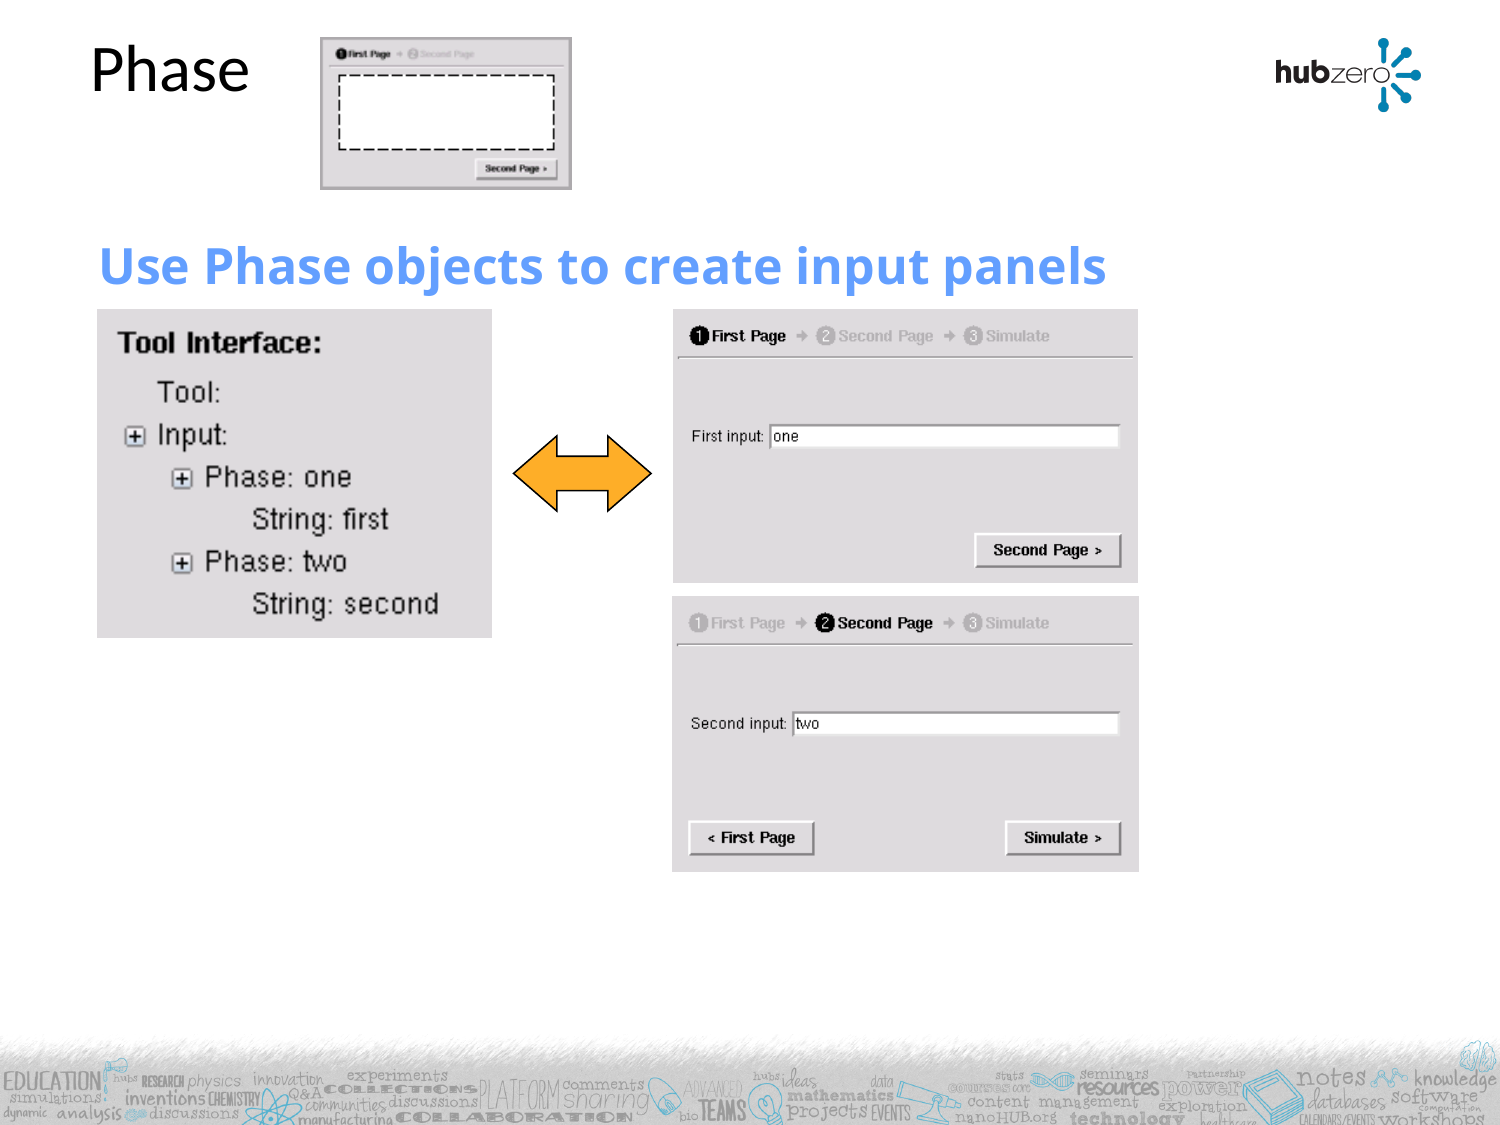

Phase
Use Phase objects to create input panels